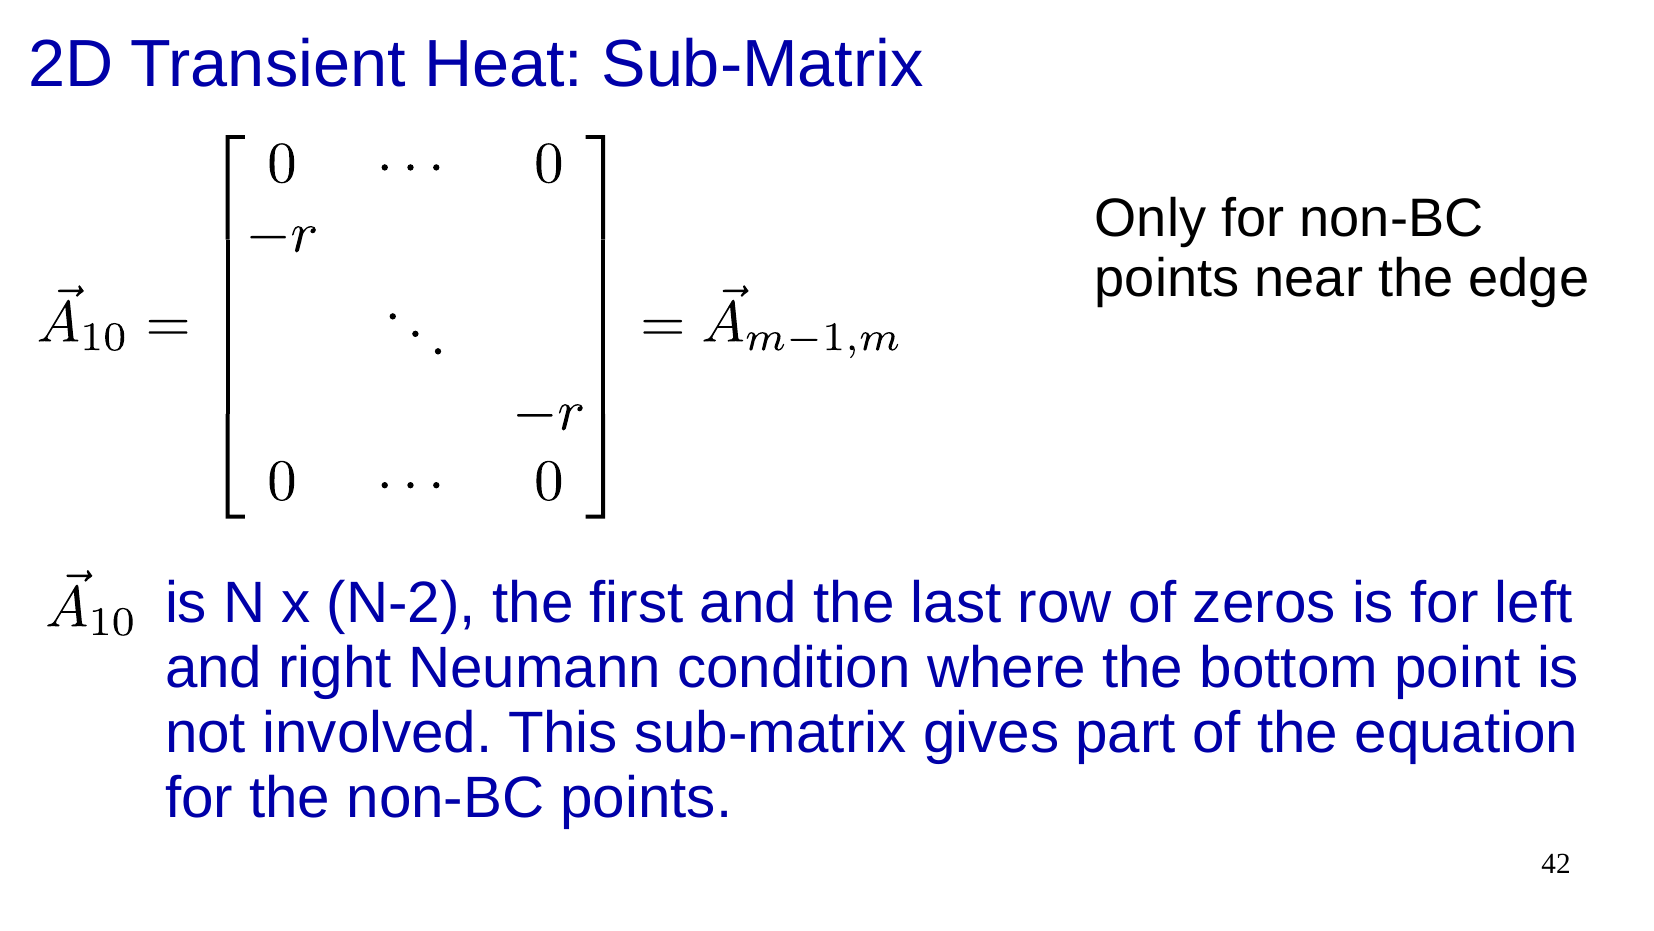

# 2D Transient Heat: Sub-Matrix
Only for non-BC points near the edge
is N x (N-2), the first and the last row of zeros is for left and right Neumann condition where the bottom point is not involved. This sub-matrix gives part of the equation for the non-BC points.
42